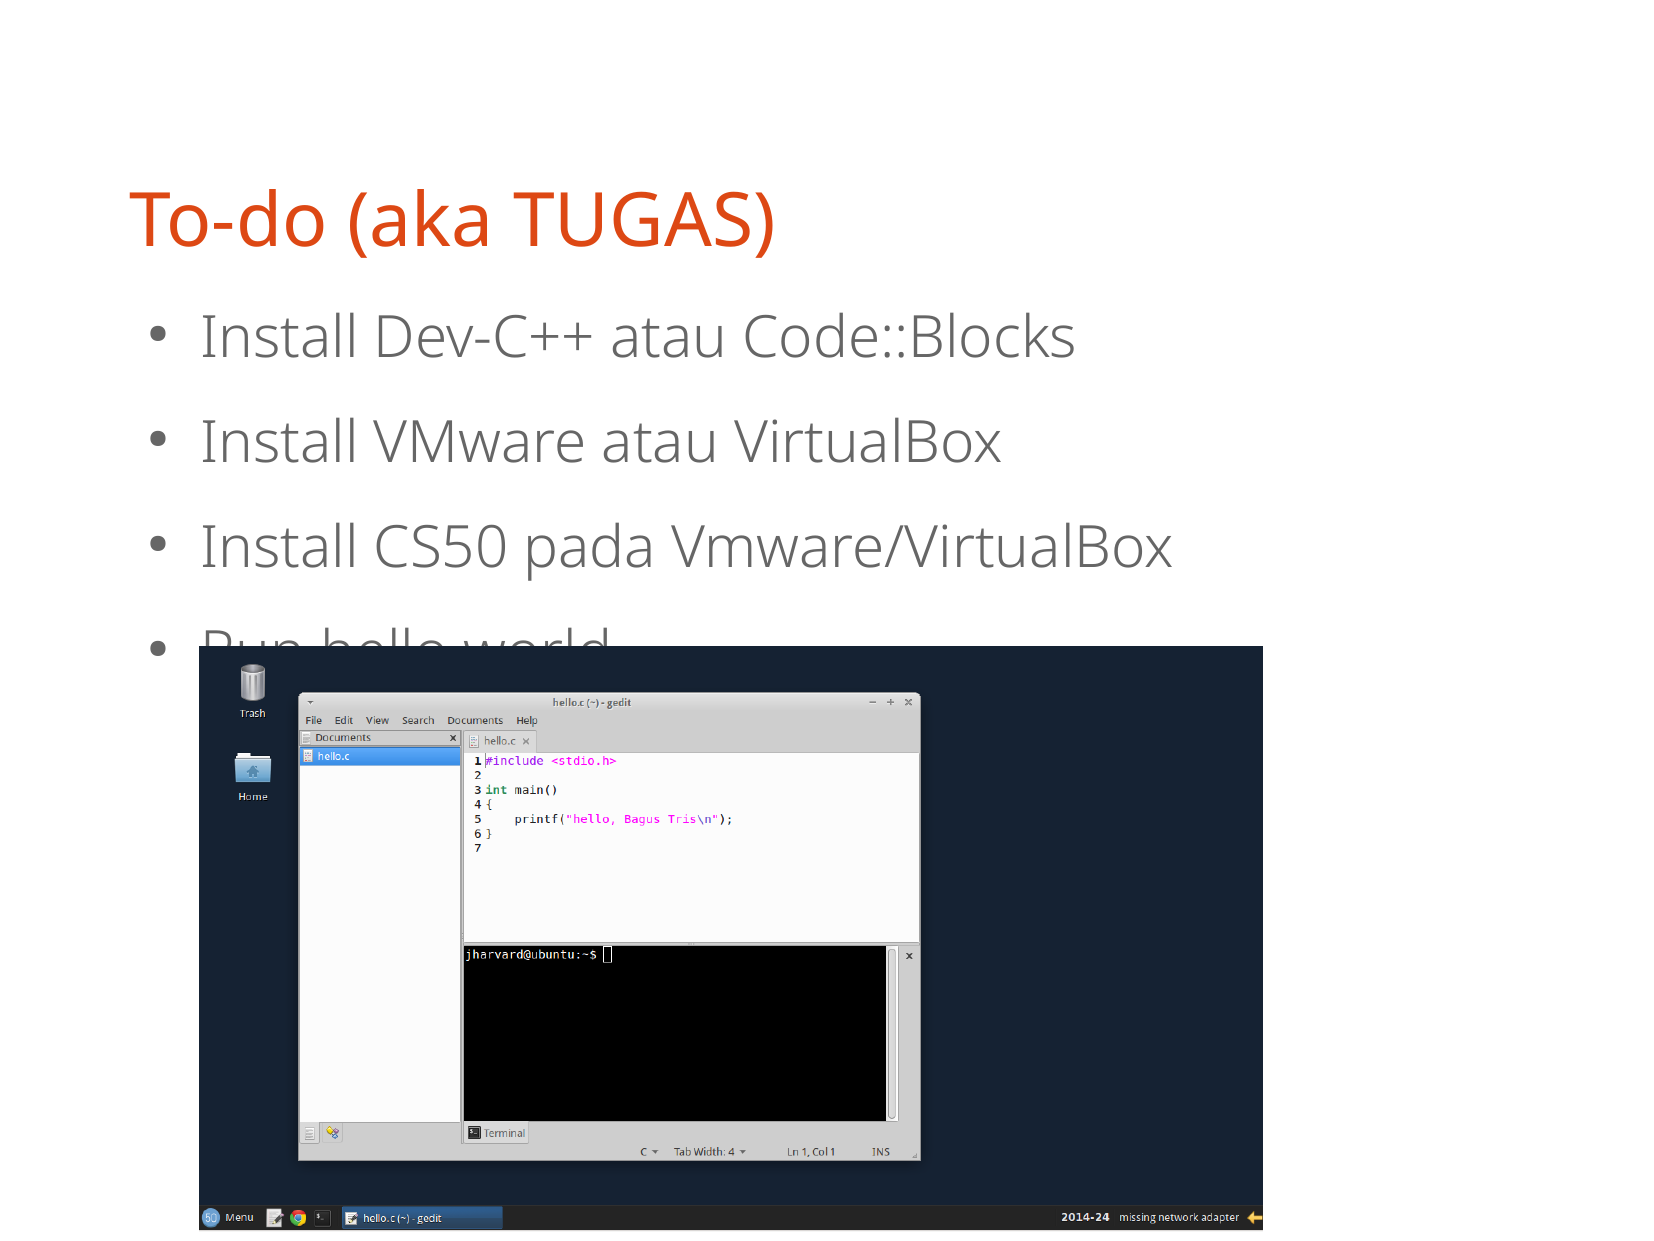

# To-do (aka TUGAS)
Install Dev-C++ atau Code::Blocks
Install VMware atau VirtualBox
Install CS50 pada Vmware/VirtualBox
Run hello world.